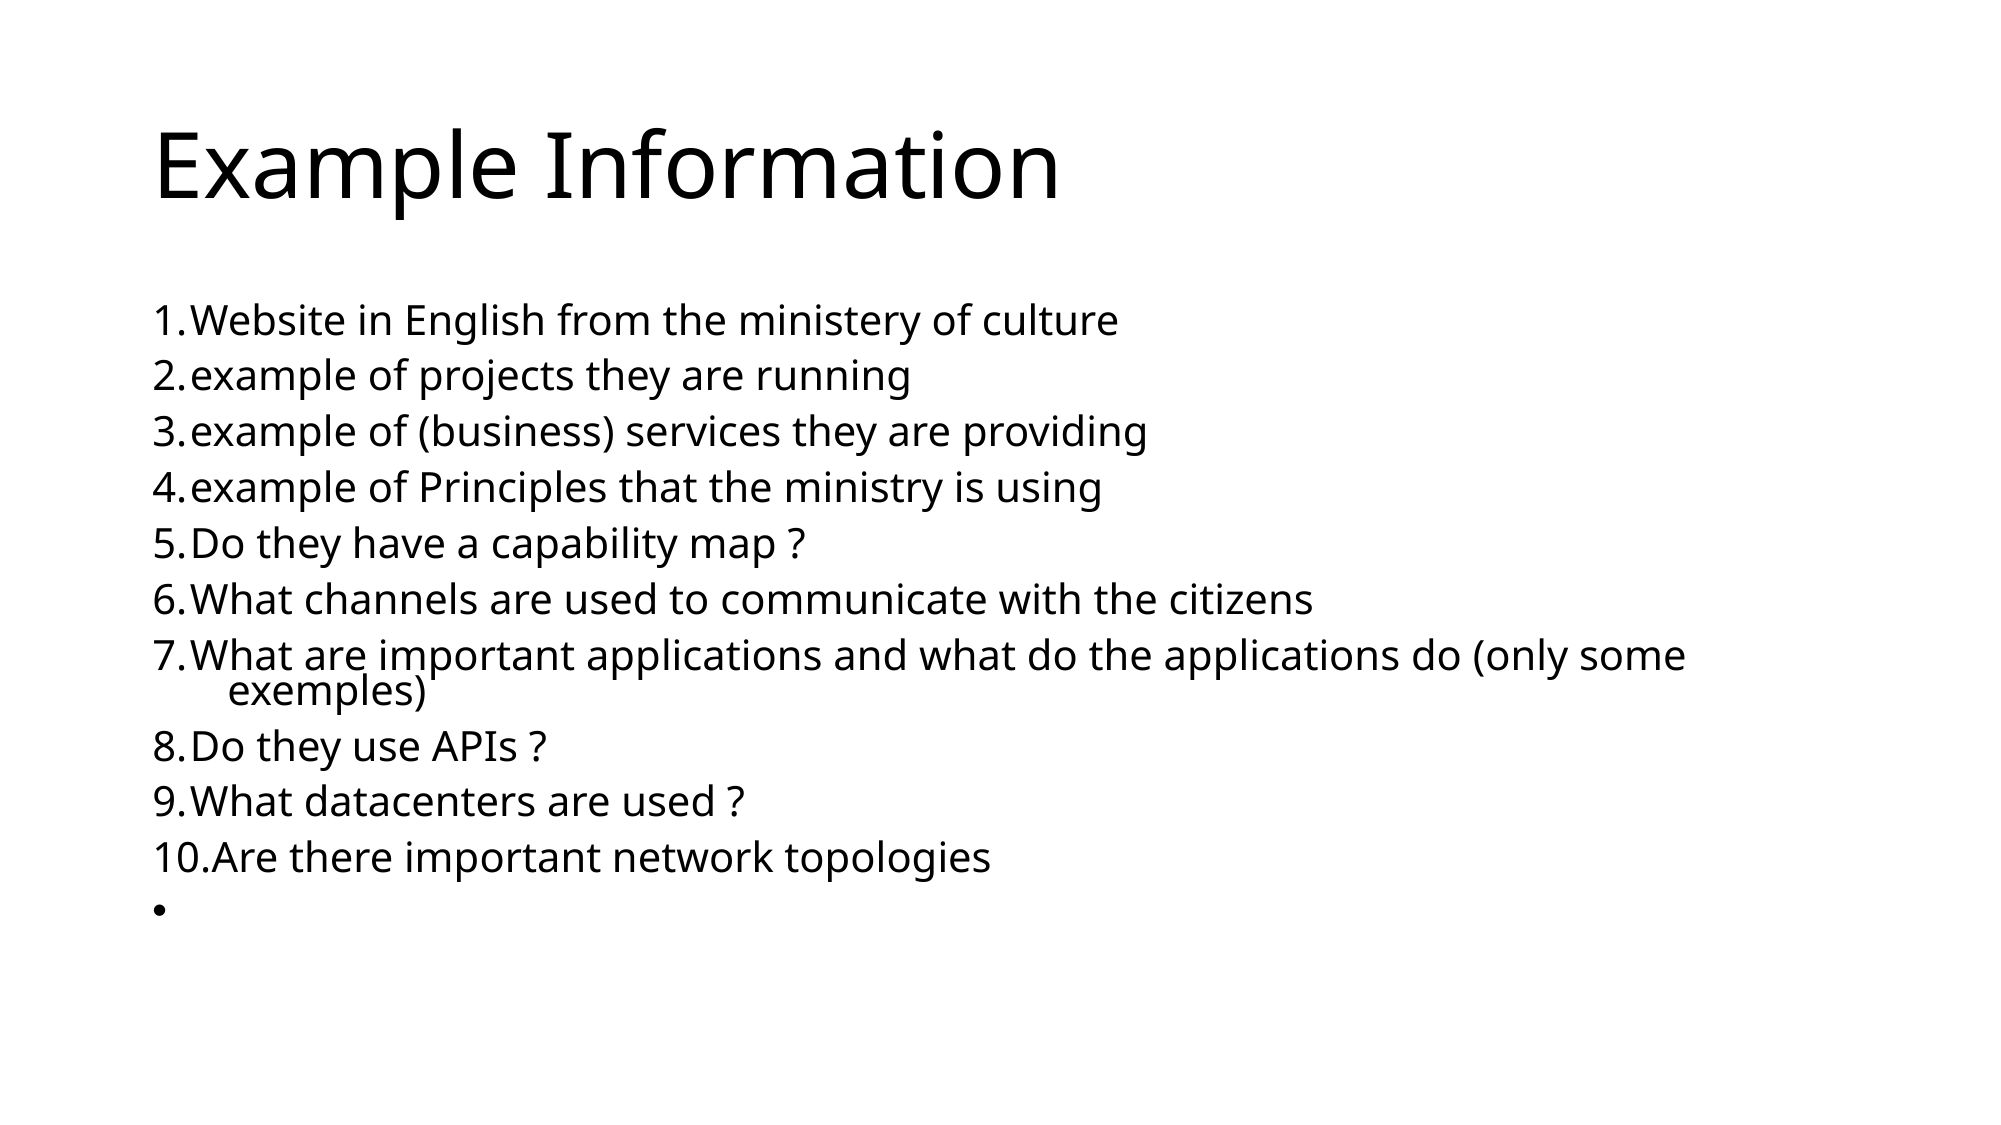

# Example Information
Website in English from the ministery of culture
example of projects they are running
example of (business) services they are providing
example of Principles that the ministry is using
Do they have a capability map ?
What channels are used to communicate with the citizens
What are important applications and what do the applications do (only some exemples)
Do they use APIs ?
What datacenters are used ?
Are there important network topologies